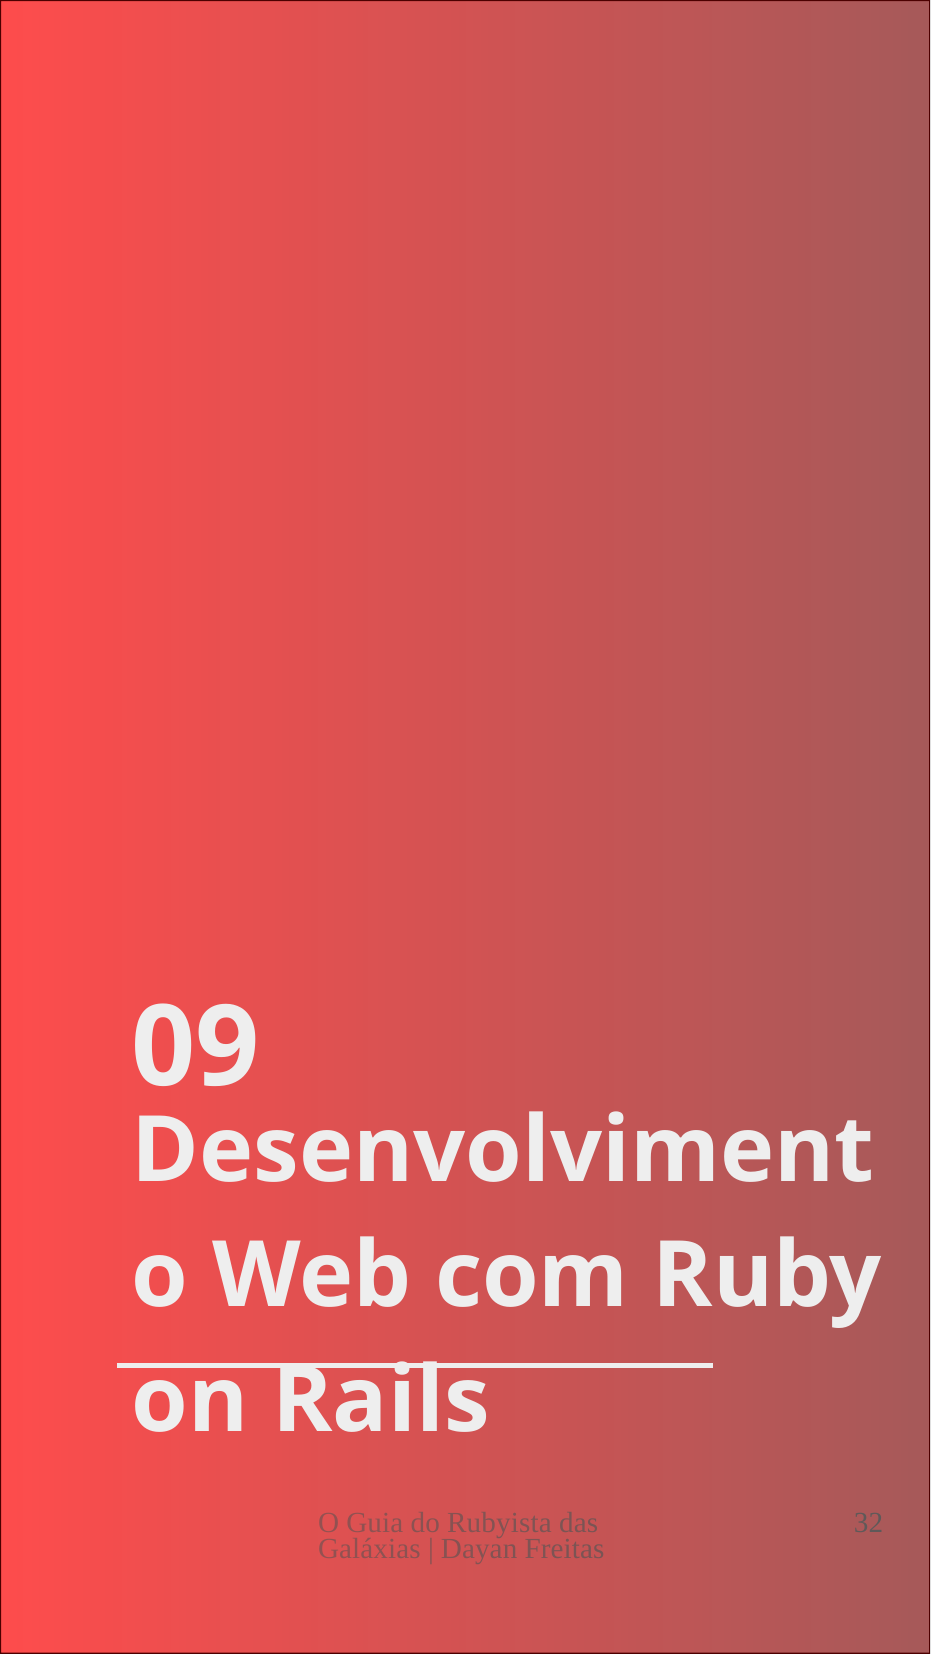

09
Desenvolvimento Web com Ruby on Rails
O Guia do Rubyista das Galáxias | Dayan Freitas
32